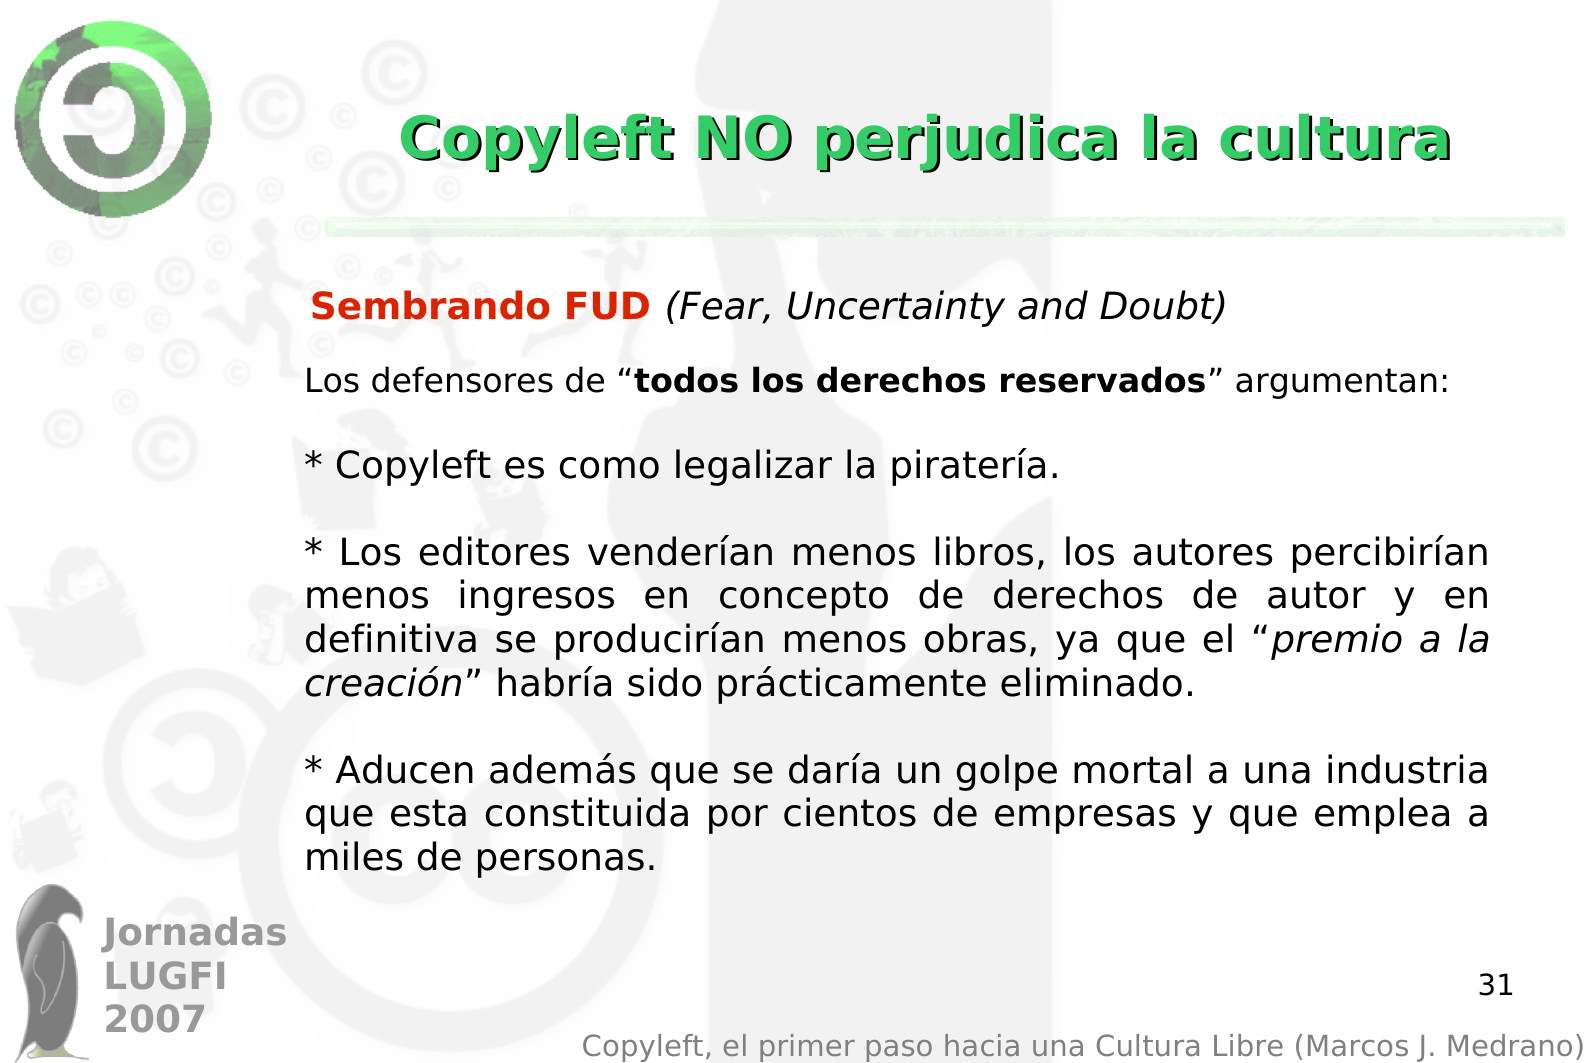

Copyleft NO perjudica la cultura
Sembrando FUD (Fear, Uncertainty and Doubt)
Los defensores de “todos los derechos reservados” argumentan:
* Copyleft es como legalizar la piratería.
* Los editores venderían menos libros, los autores percibirían menos ingresos en concepto de derechos de autor y en definitiva se producirían menos obras, ya que el “premio a la creación” habría sido prácticamente eliminado.
* Aducen además que se daría un golpe mortal a una industria que esta constituida por cientos de empresas y que emplea a miles de personas.
31